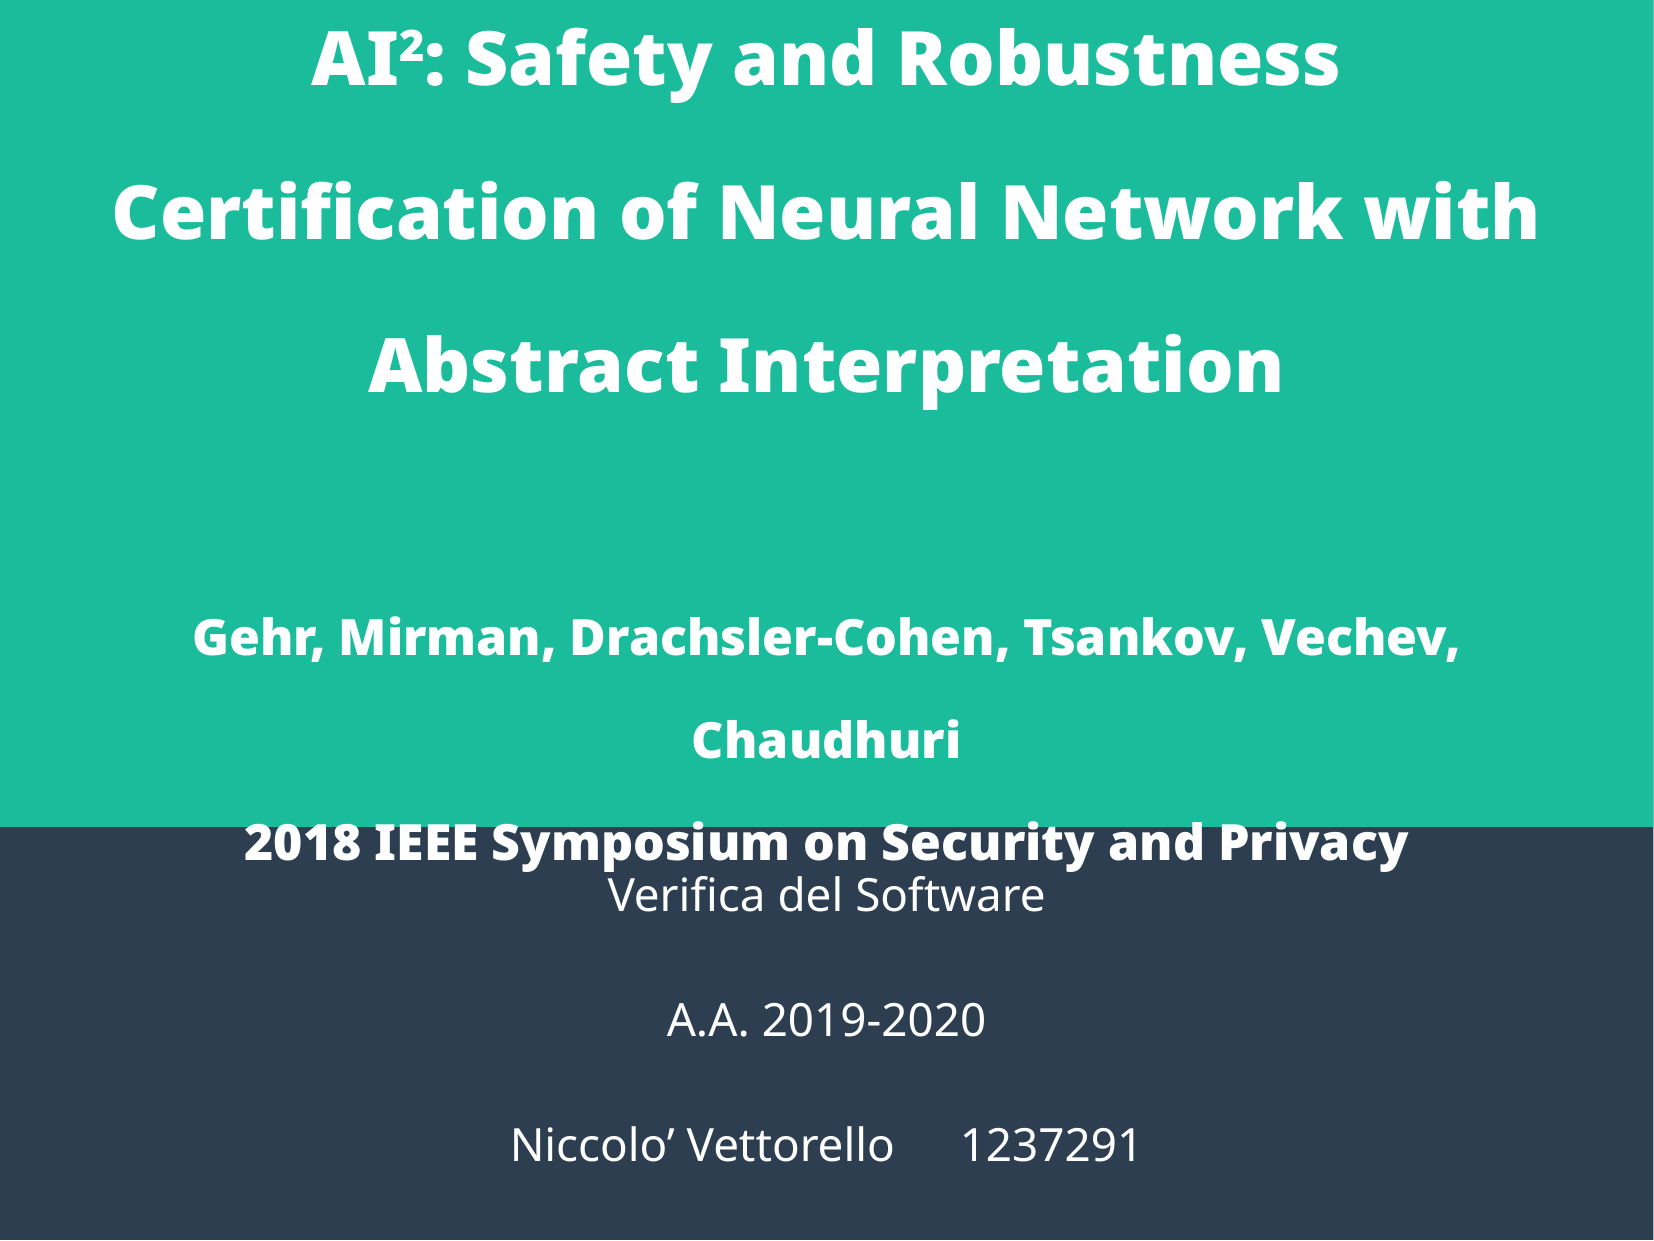

# AI2: Safety and Robustness Certification of Neural Network with Abstract Interpretation Gehr, Mirman, Drachsler-Cohen, Tsankov, Vechev, Chaudhuri 2018 IEEE Symposium on Security and Privacy
Verifica del Software
A.A. 2019-2020
Niccolo’ Vettorello	1237291